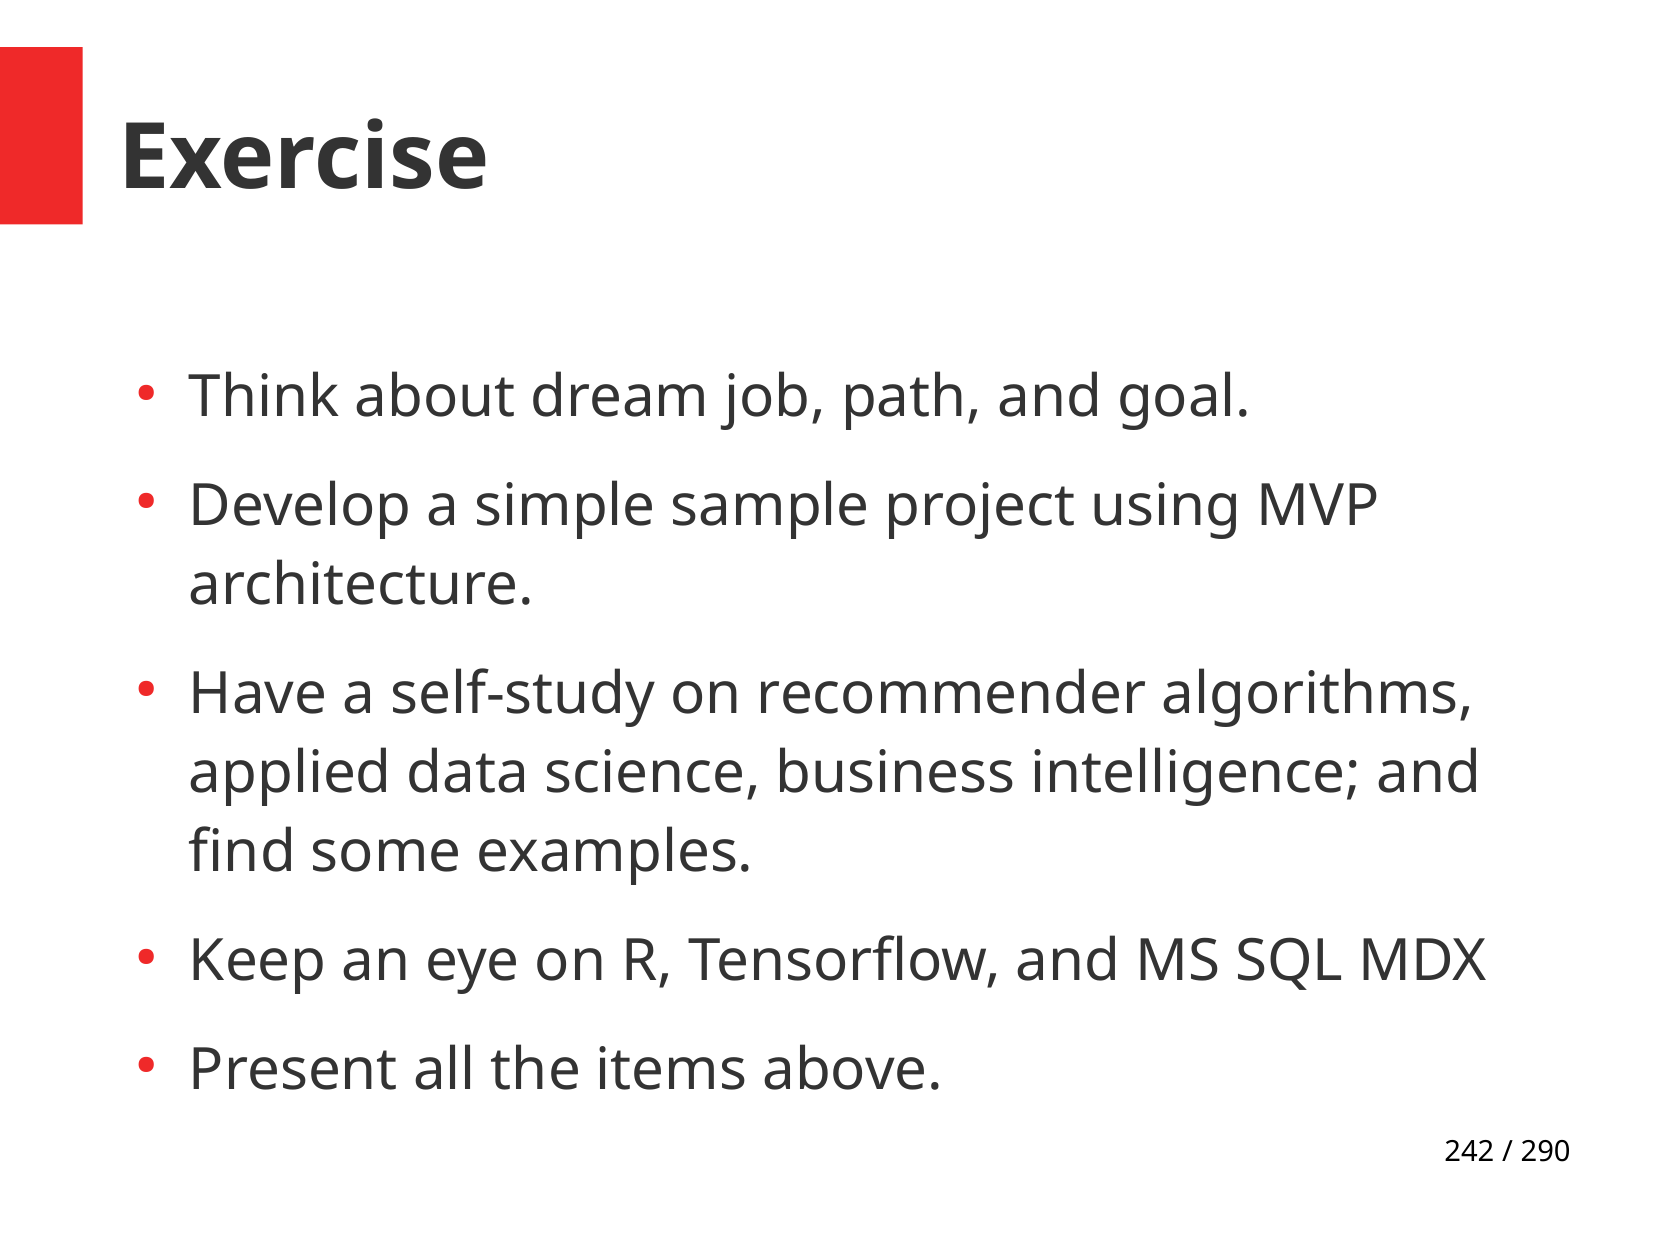

# Exercise
Think about dream job, path, and goal.
Develop a simple sample project using MVP architecture.
Have a self-study on recommender algorithms, applied data science, business intelligence; and find some examples.
Keep an eye on R, Tensorflow, and MS SQL MDX
Present all the items above.
242